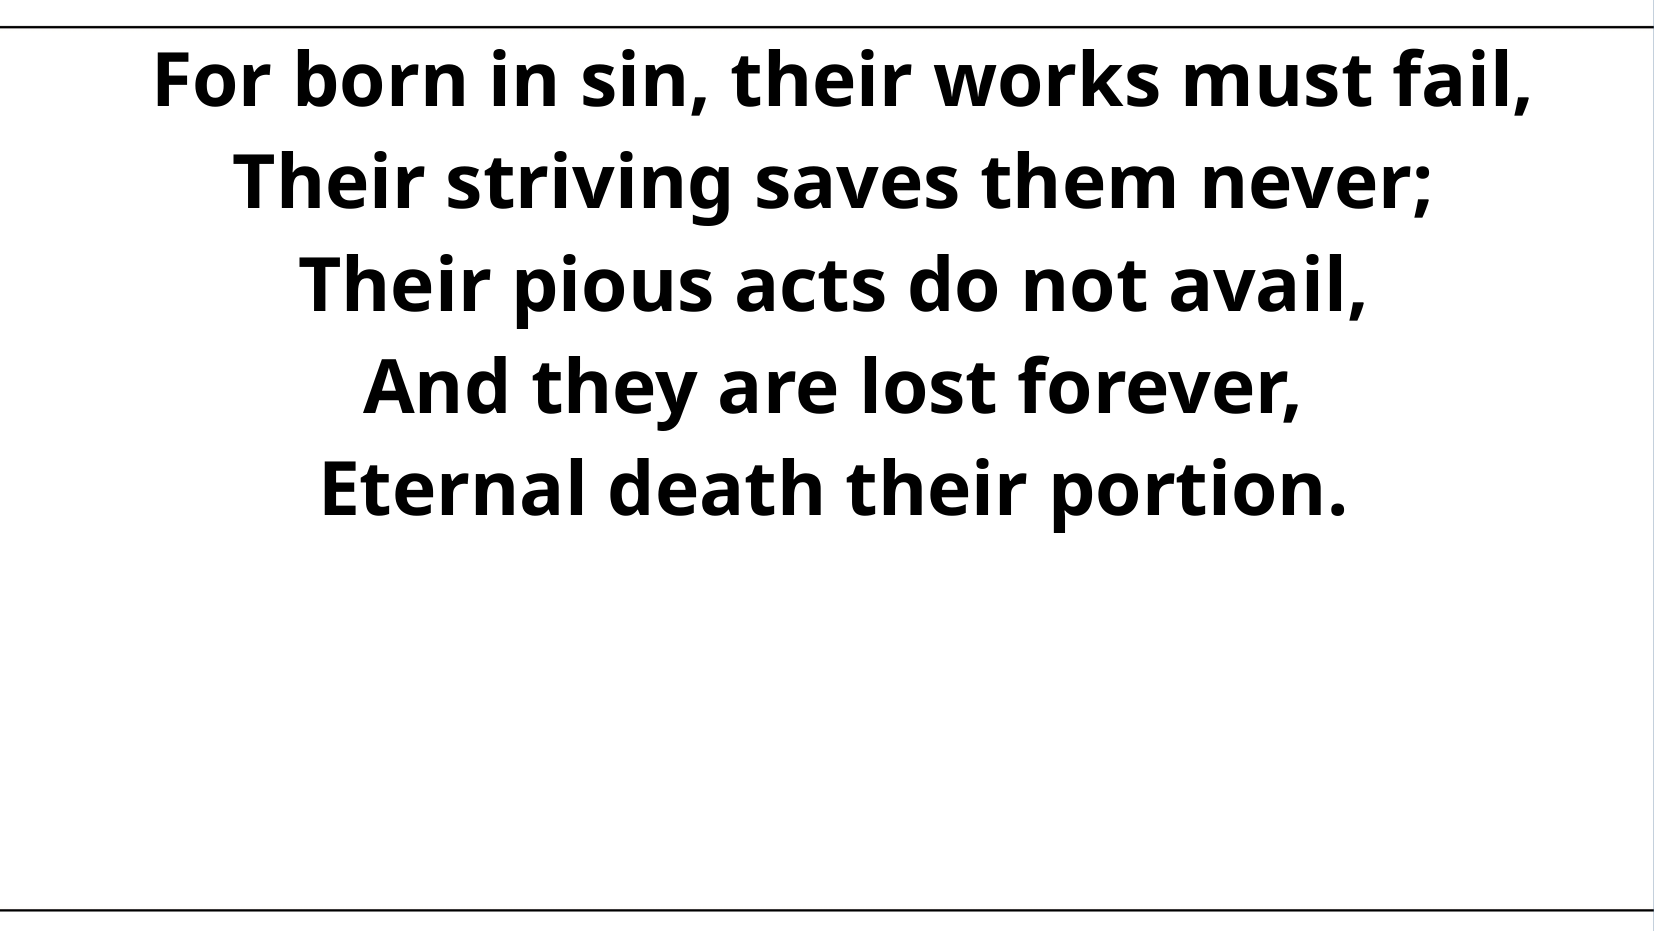

For born in sin, their works must fail,
Their striving saves them never;
Their pious acts do not avail,
And they are lost forever,
Eternal death their portion.